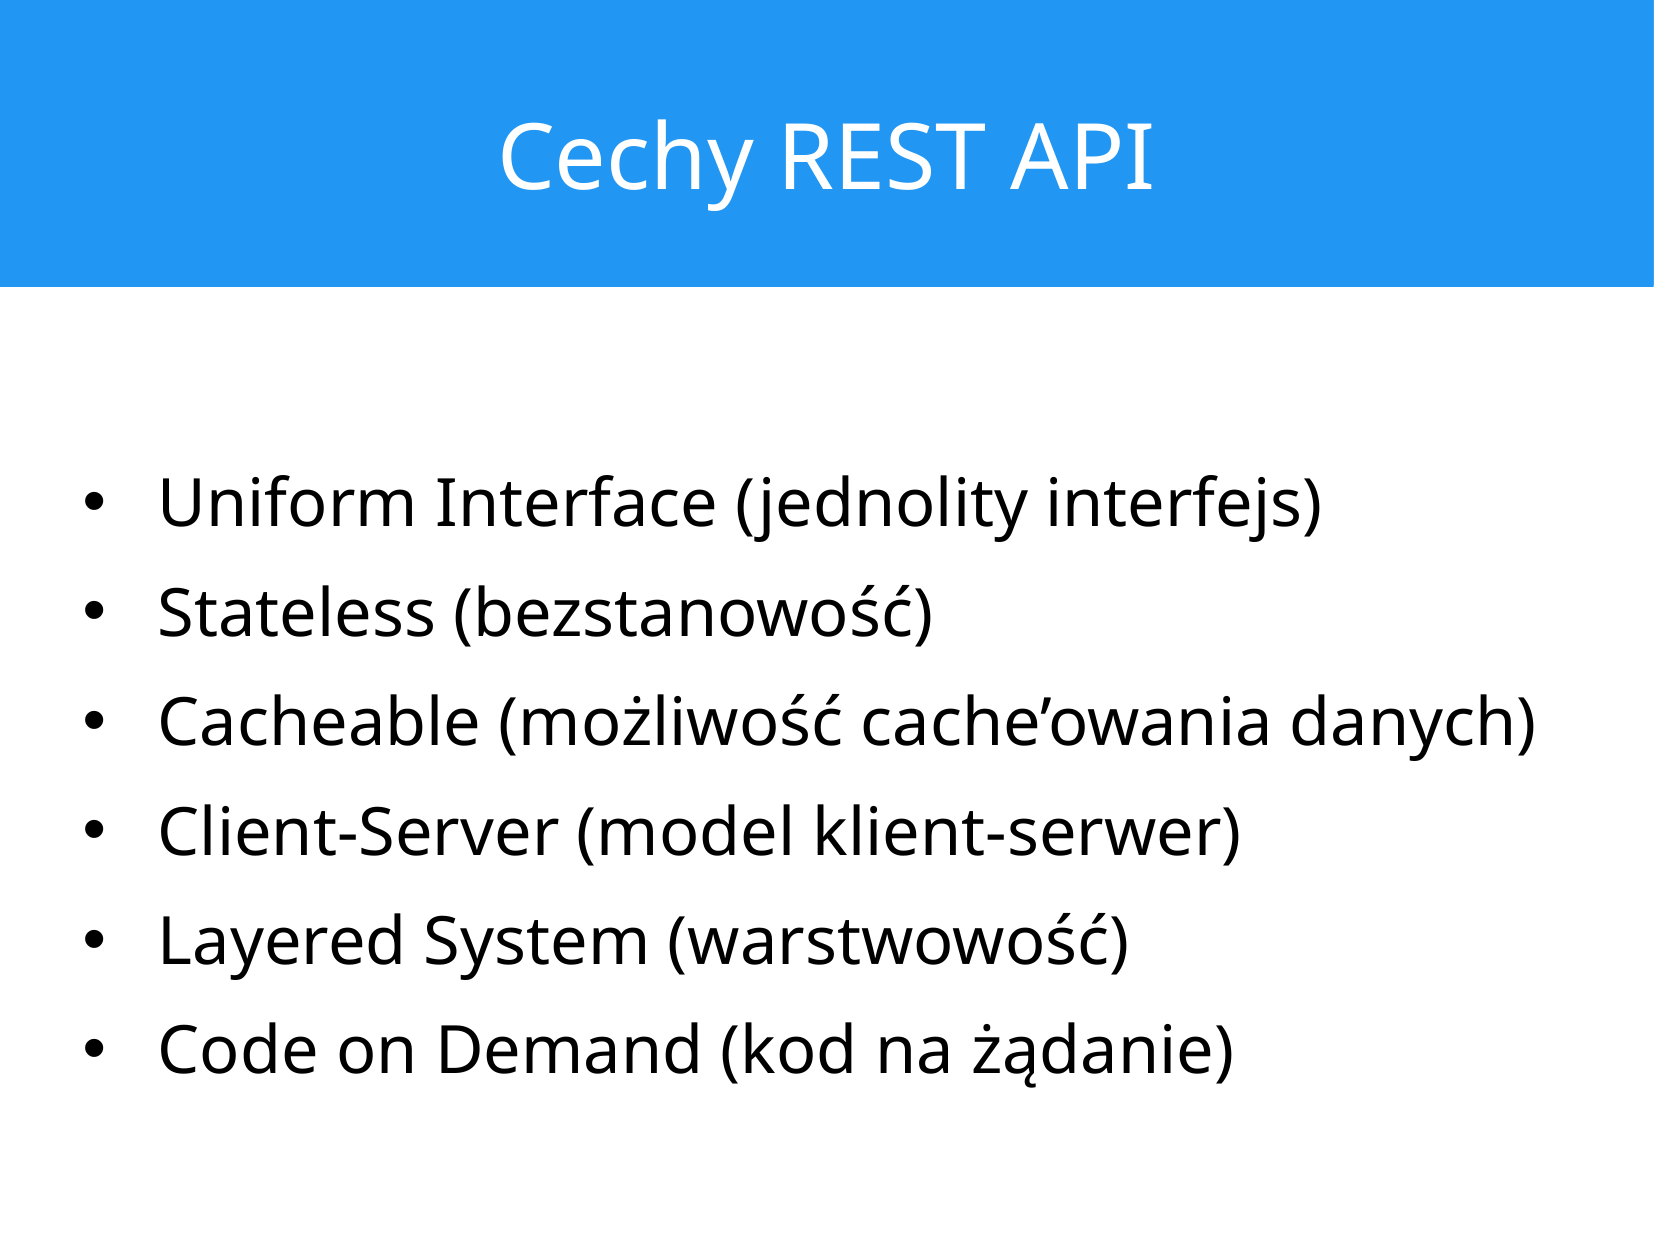

# Cechy REST API
Uniform Interface (jednolity interfejs)
Stateless (bezstanowość)
Cacheable (możliwość cache’owania danych)
Client-Server (model klient-serwer)
Layered System (warstwowość)
Code on Demand (kod na żądanie)